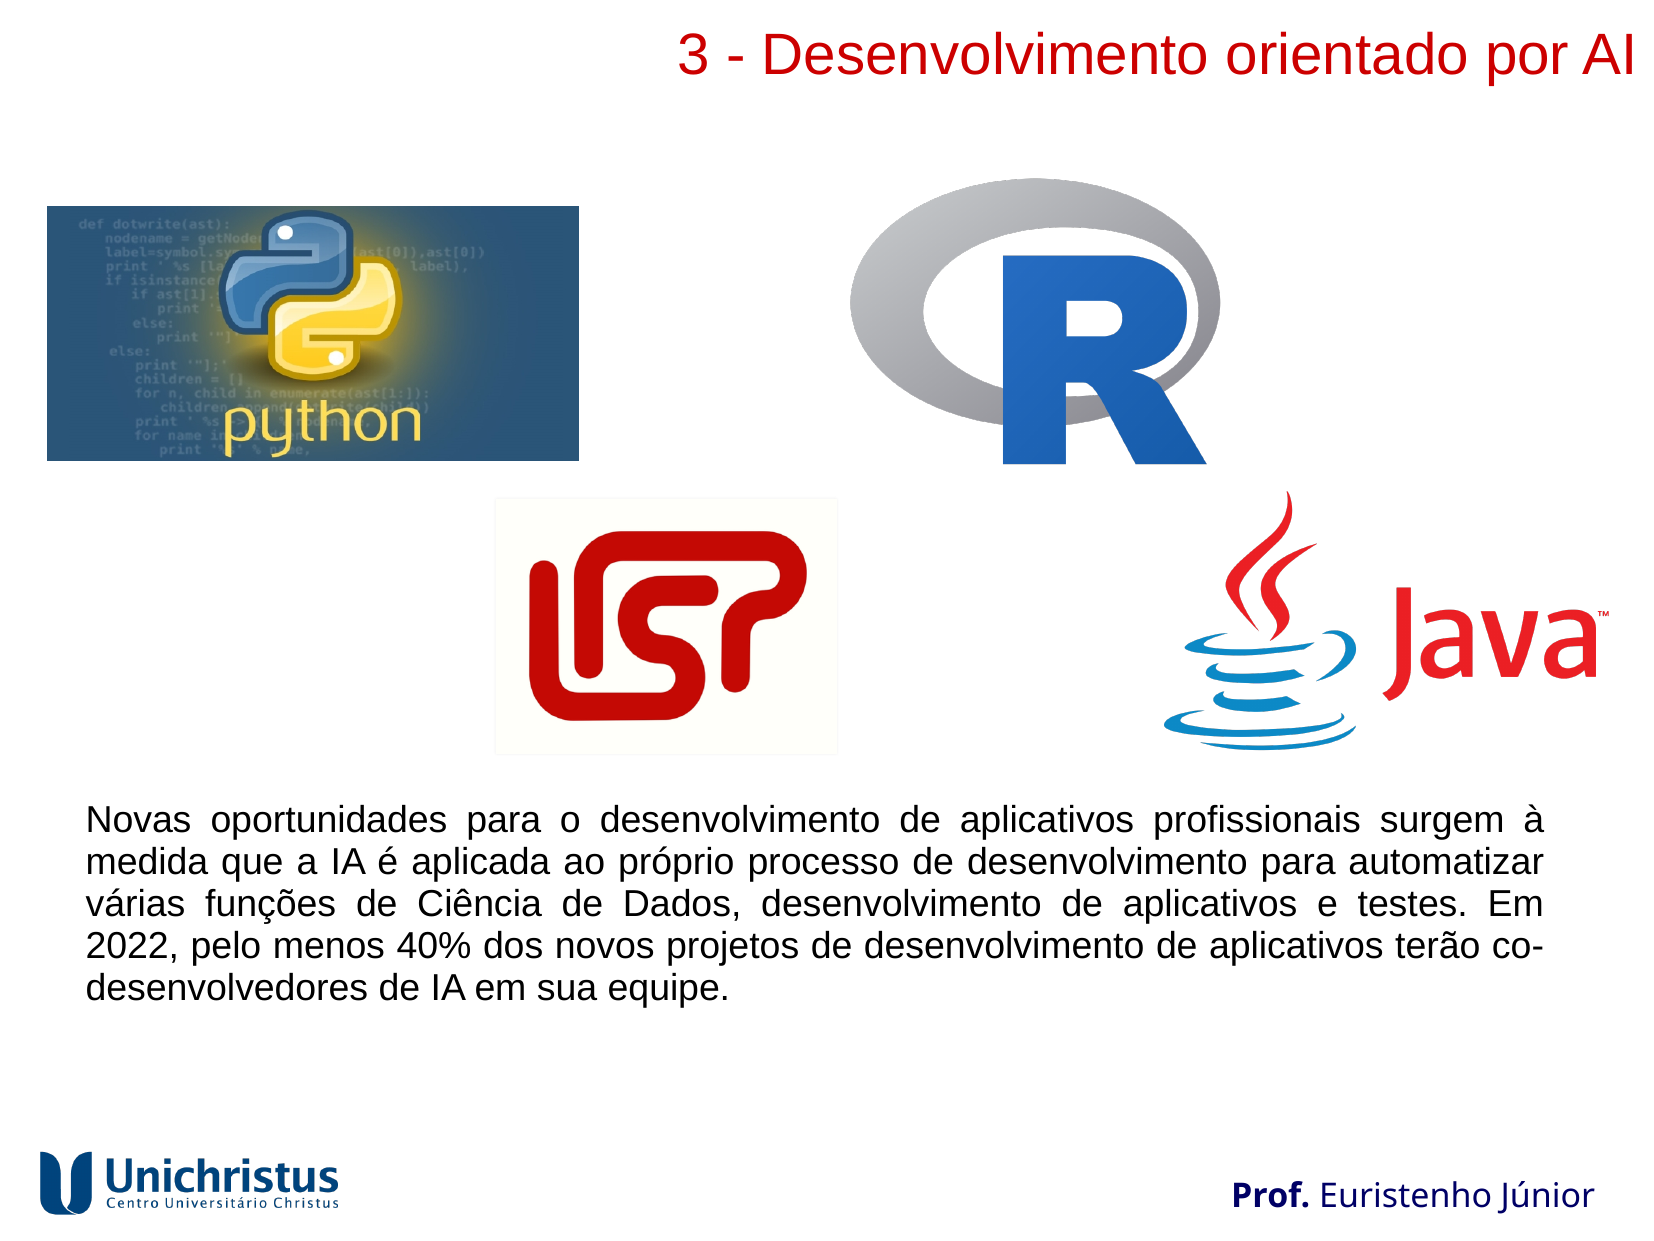

3 - Desenvolvimento orientado por AI
Novas oportunidades para o desenvolvimento de aplicativos profissionais surgem à medida que a IA é aplicada ao próprio processo de desenvolvimento para automatizar várias funções de Ciência de Dados, desenvolvimento de aplicativos e testes. Em 2022, pelo menos 40% dos novos projetos de desenvolvimento de aplicativos terão co-desenvolvedores de IA em sua equipe.
Prof. Euristenho Júnior